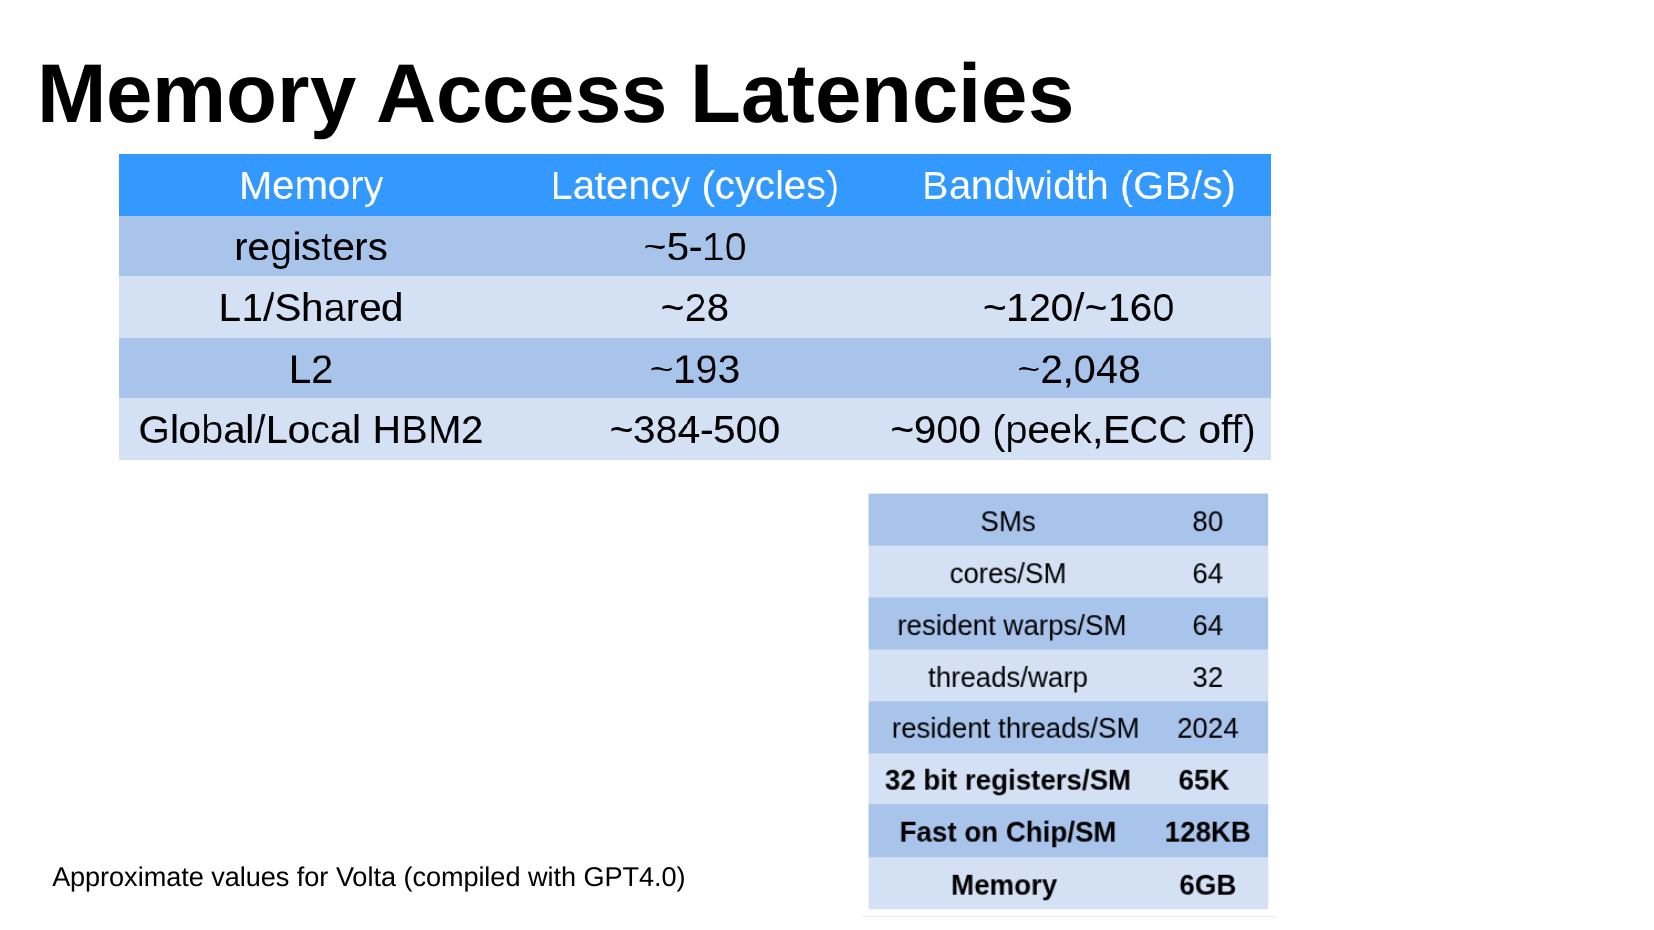

# Memory Access Latencies
Approximate values for Volta (compiled with GPT4.0)